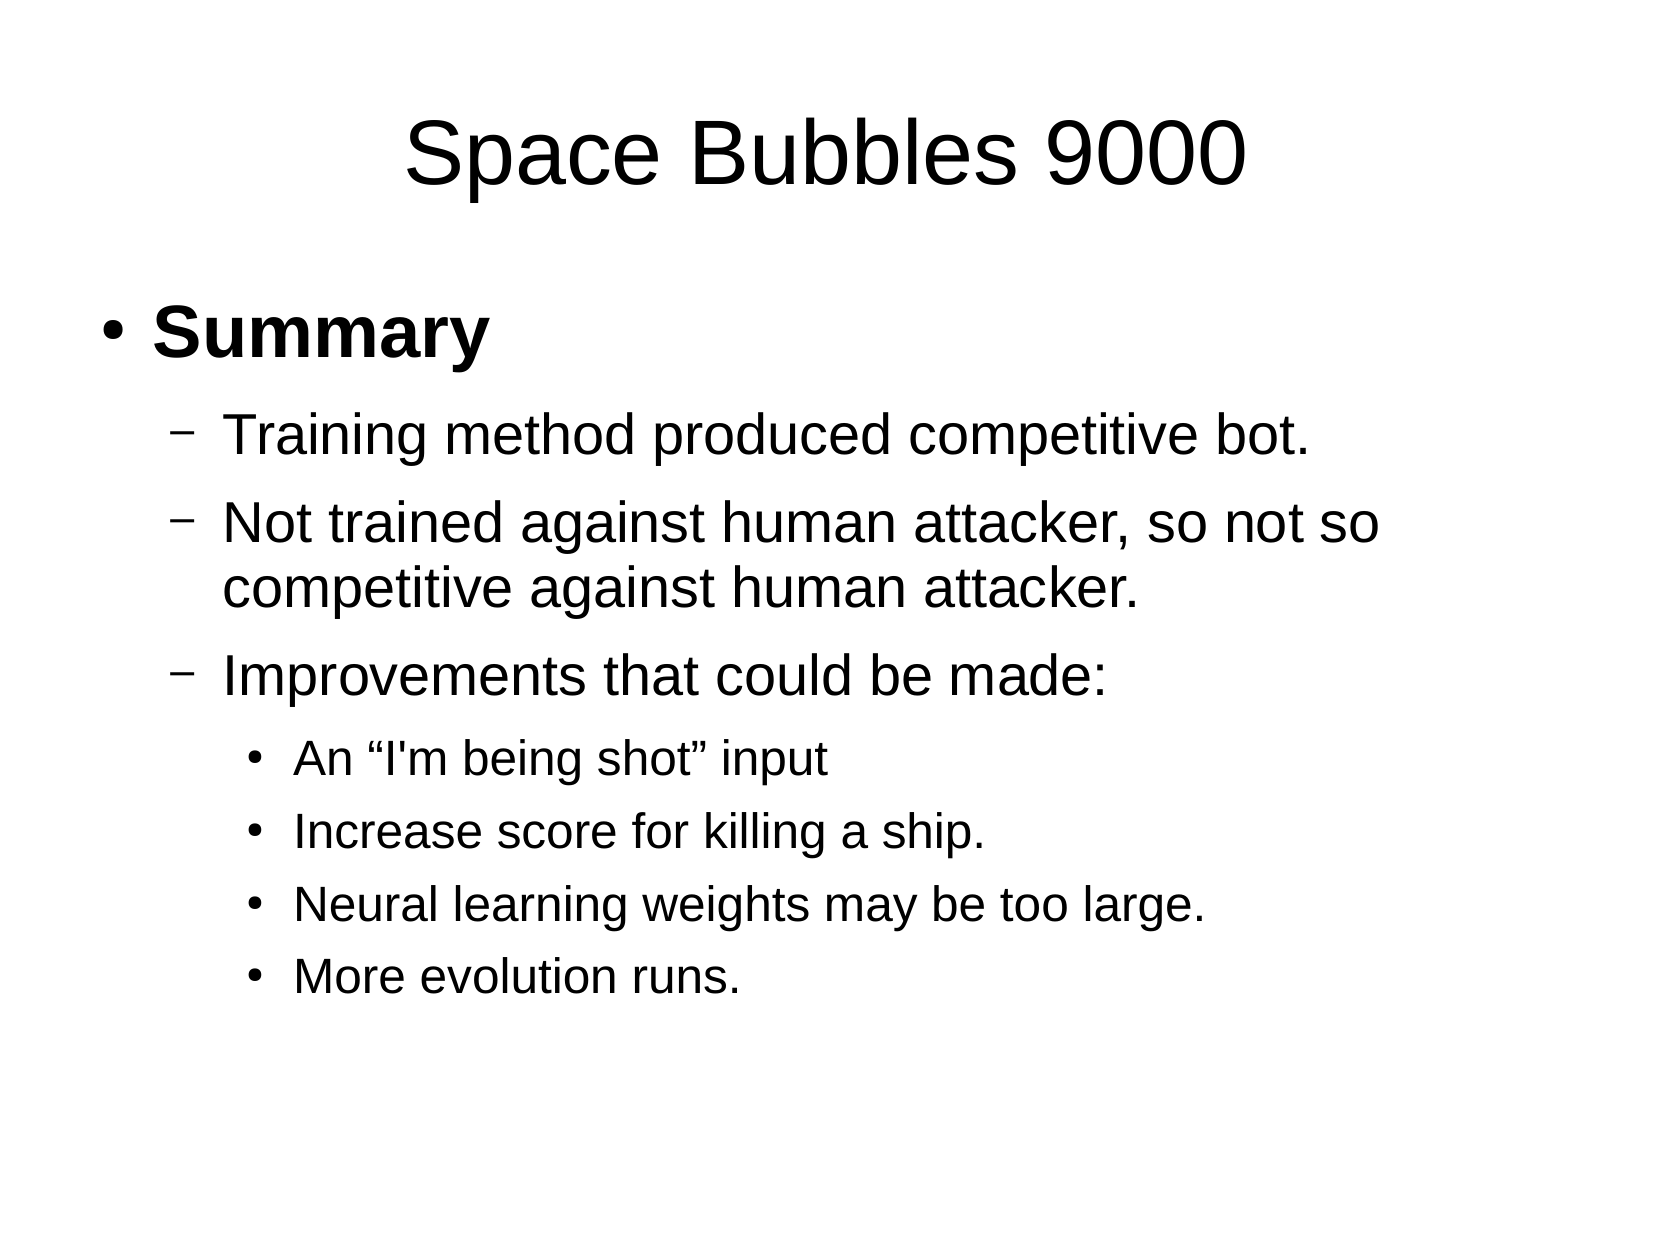

# Space Bubbles 9000
Summary
Training method produced competitive bot.
Not trained against human attacker, so not so competitive against human attacker.
Improvements that could be made:
An “I'm being shot” input
Increase score for killing a ship.
Neural learning weights may be too large.
More evolution runs.